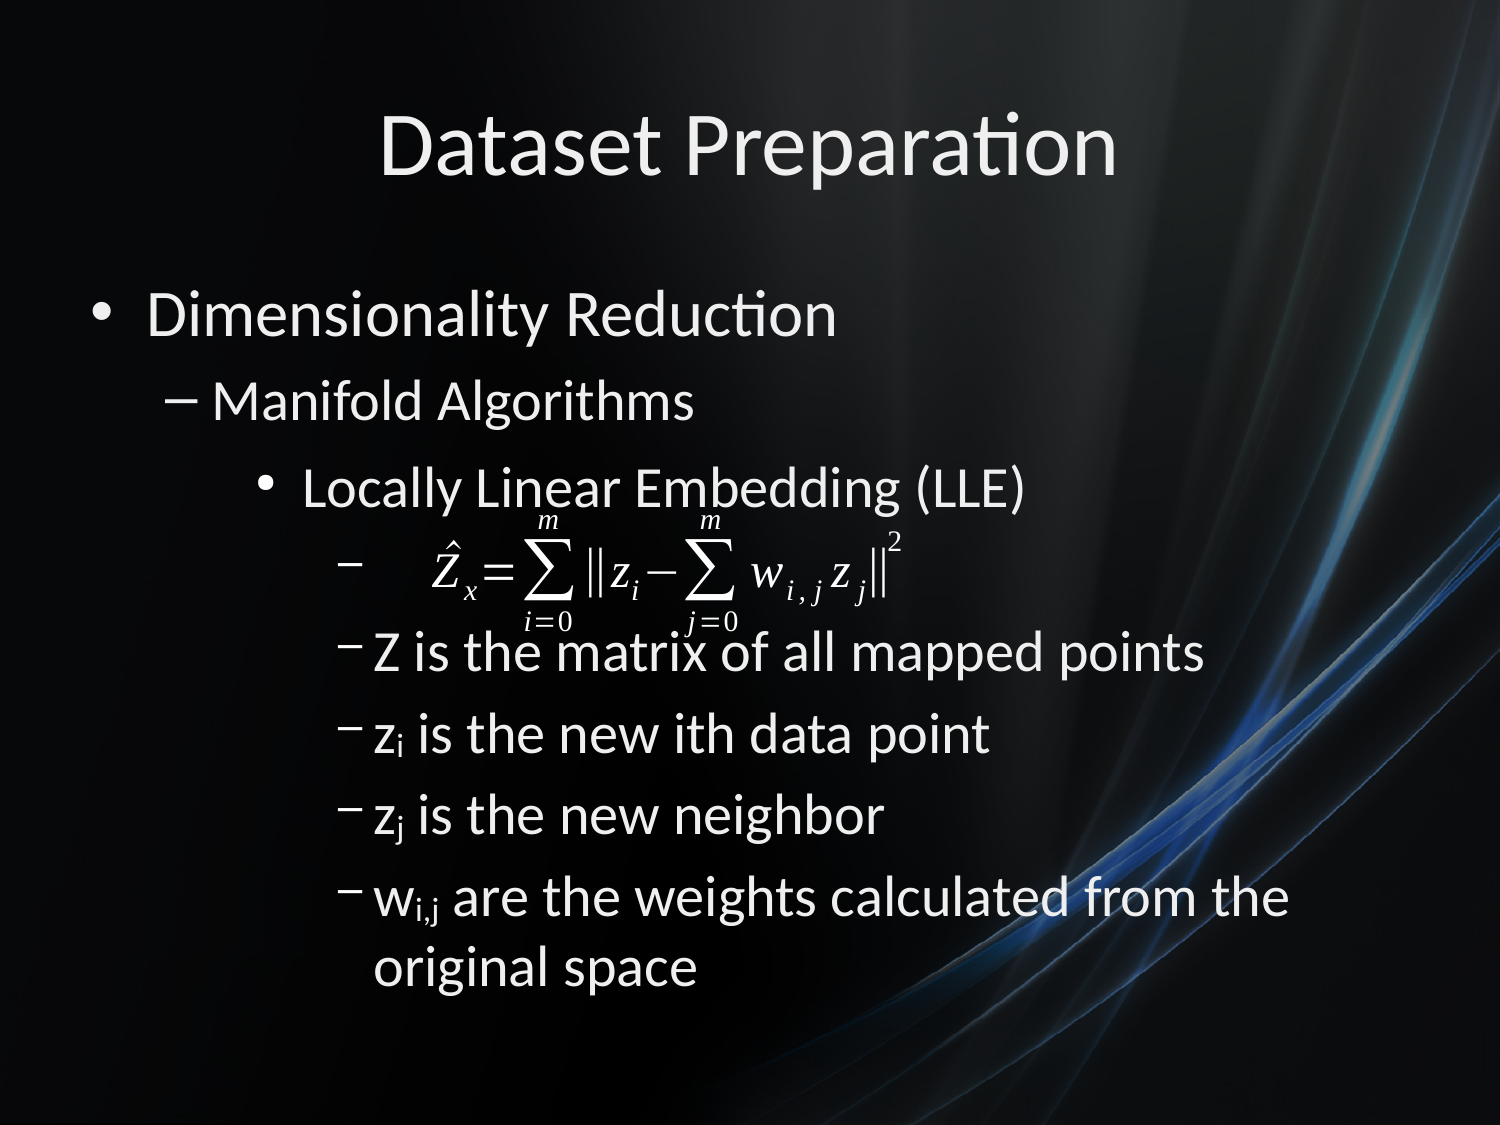

# Dataset Preparation
Dimensionality Reduction
Manifold Algorithms
Locally Linear Embedding (LLE)
Z is the matrix of all mapped points
zi is the new ith data point
zj is the new neighbor
wi,j are the weights calculated from the original space